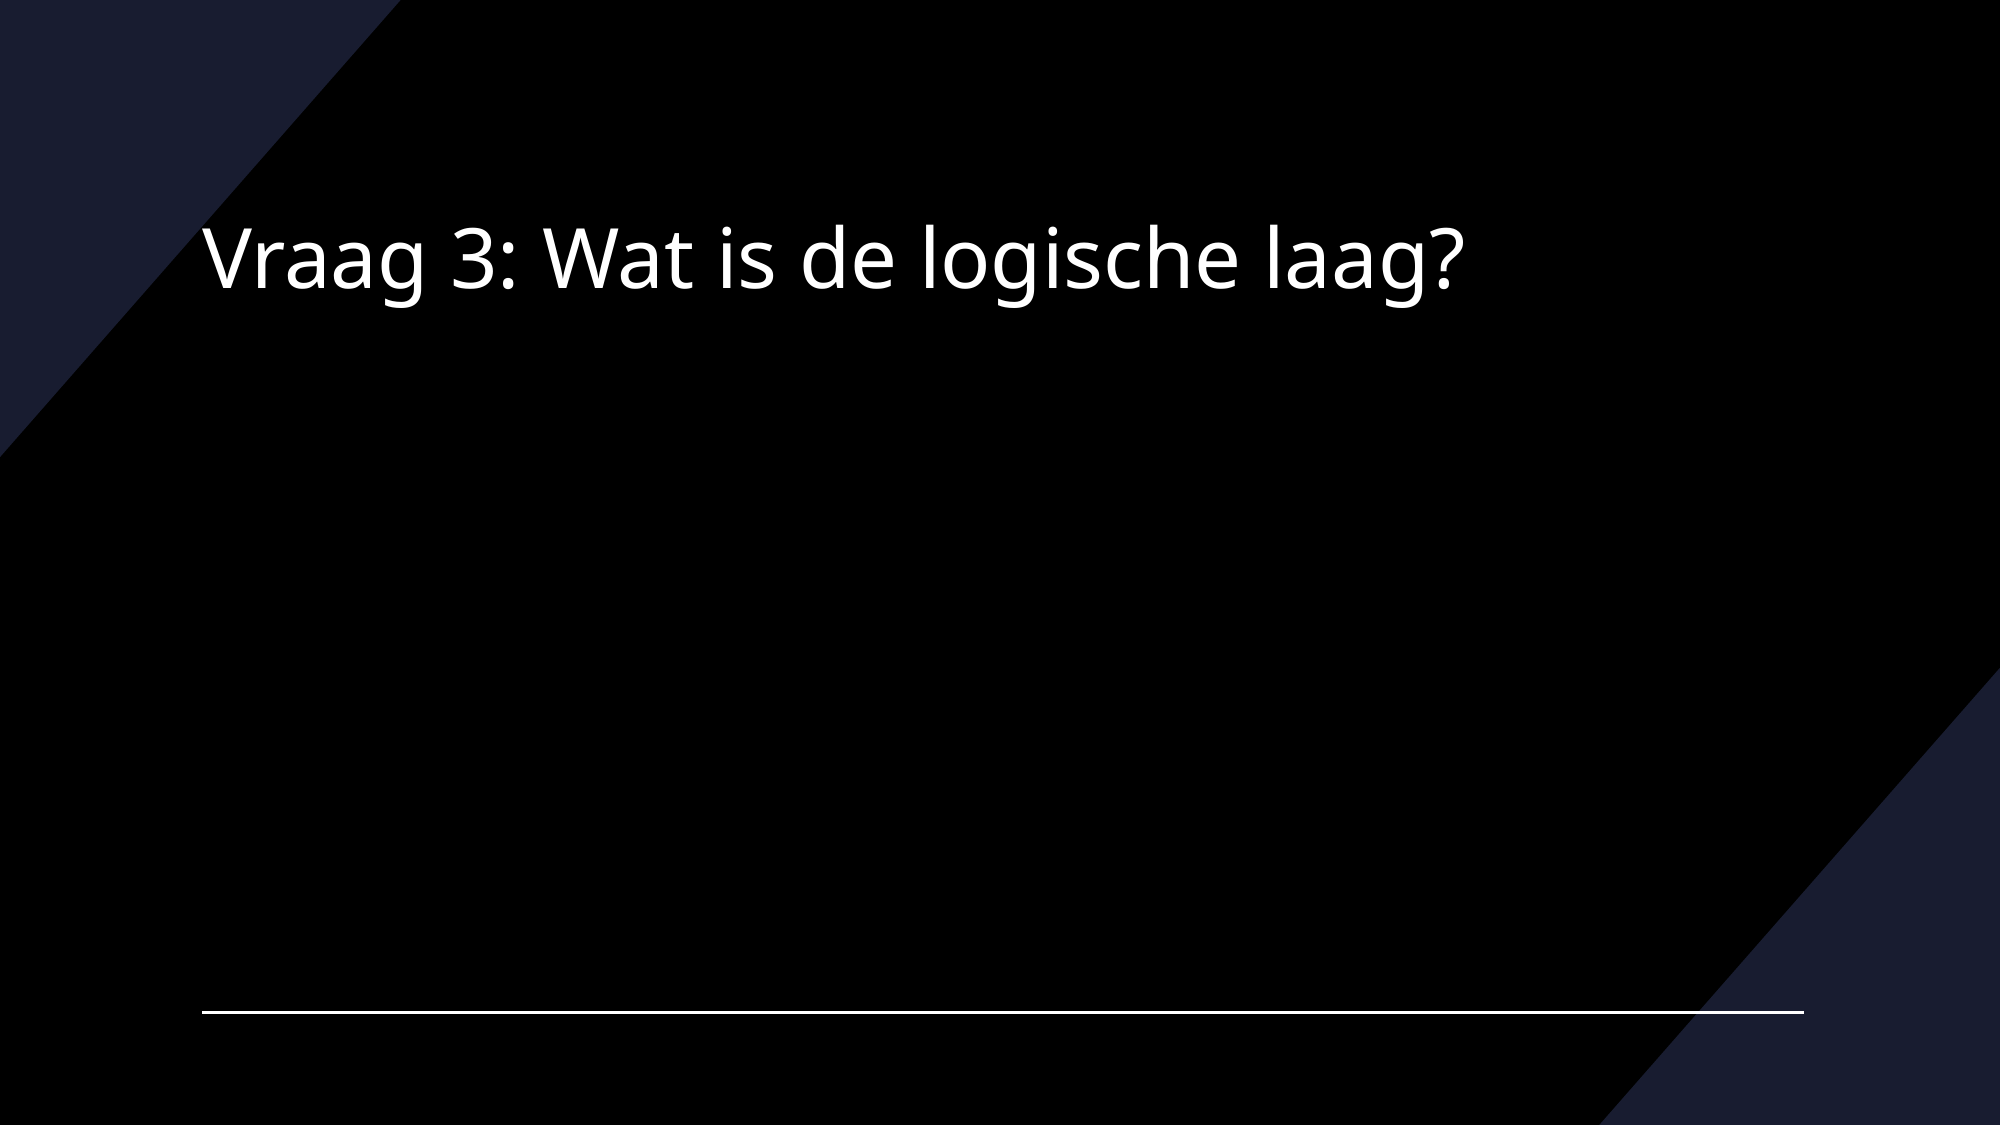

# Vraag 3: Wat is de logische laag?